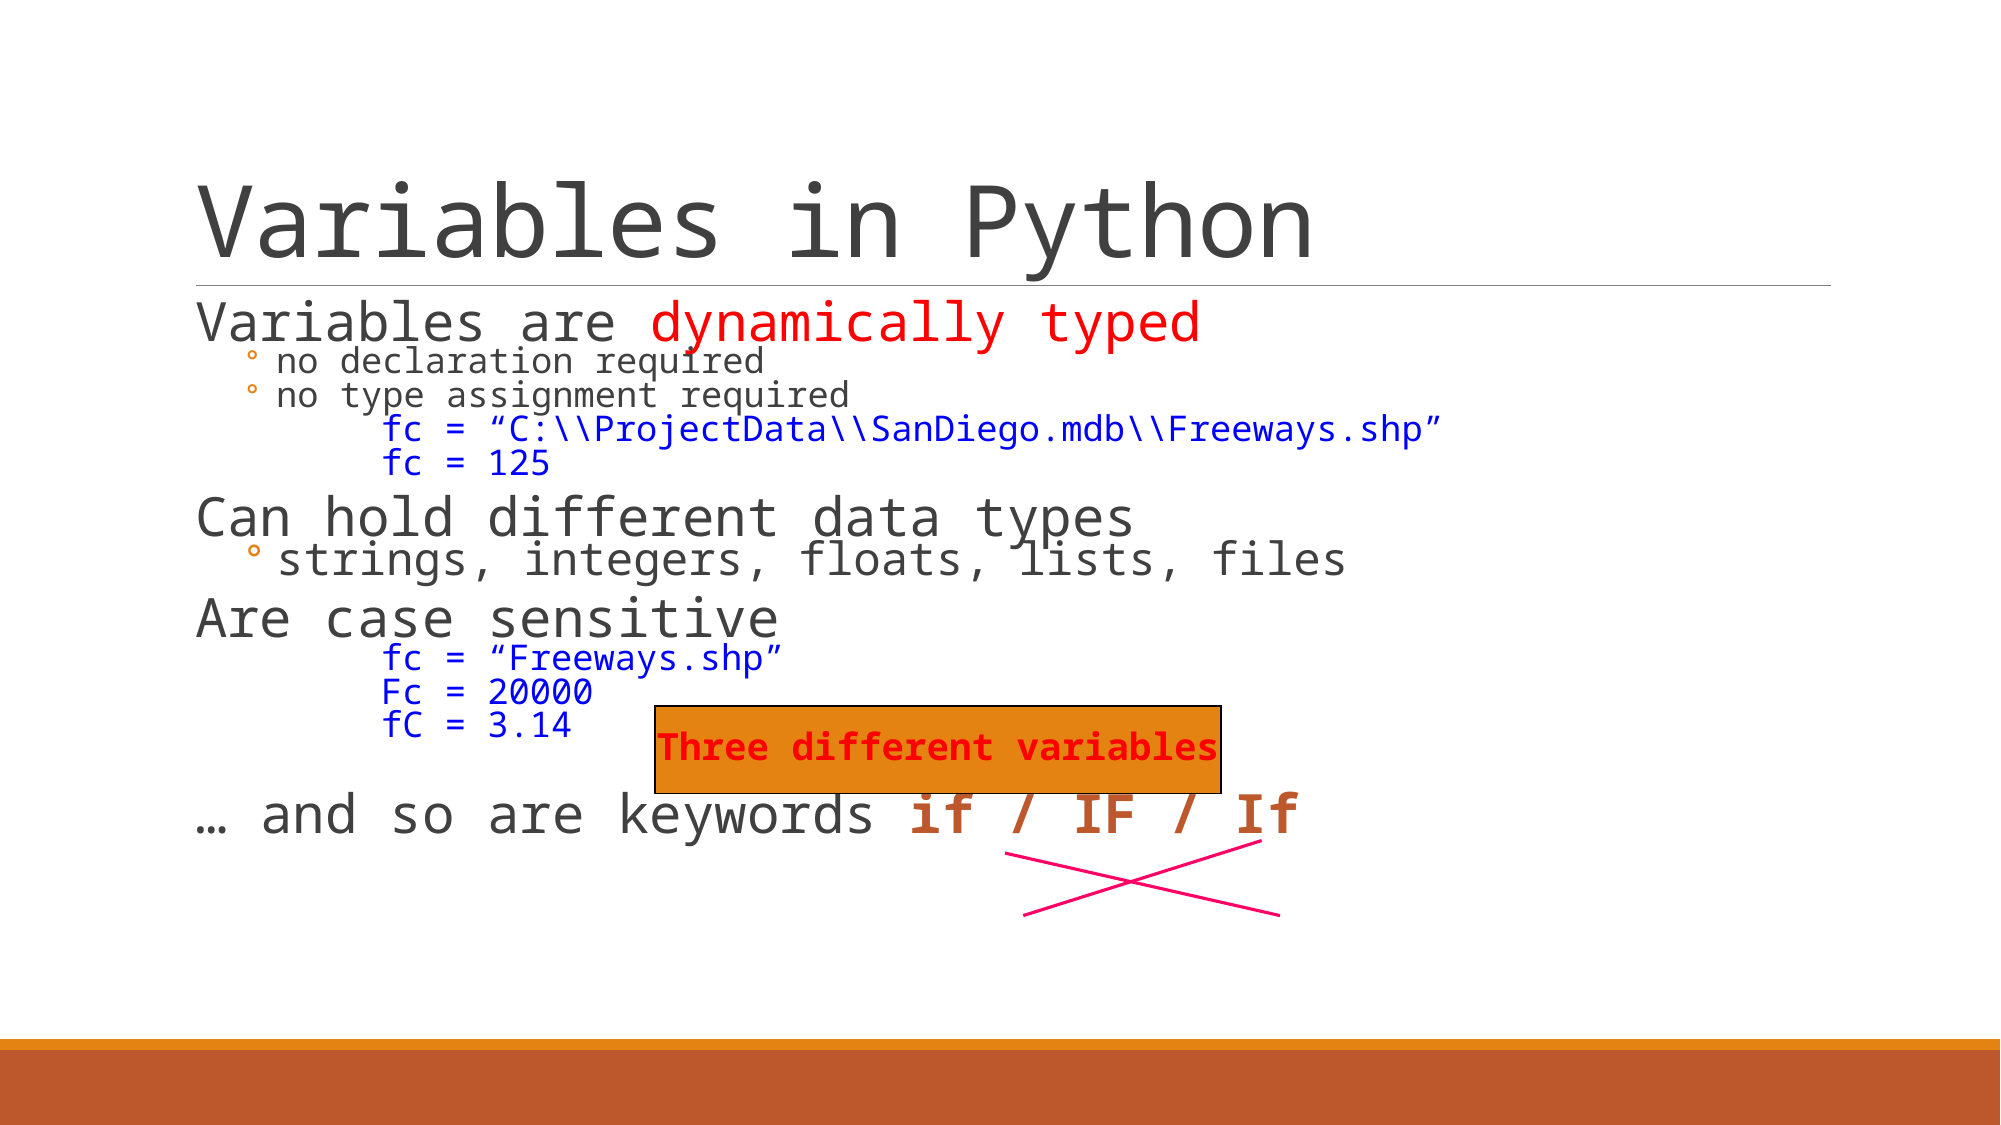

# Variables in Python
Variables are dynamically typed
no declaration required
no type assignment required
 	fc = “C:\\ProjectData\\SanDiego.mdb\\Freeways.shp”
	fc = 125
Can hold different data types
strings, integers, floats, lists, files
Are case sensitive
	fc = “Freeways.shp”
	Fc = 20000
	fC = 3.14
… and so are keywords if / IF / If
Three different variables